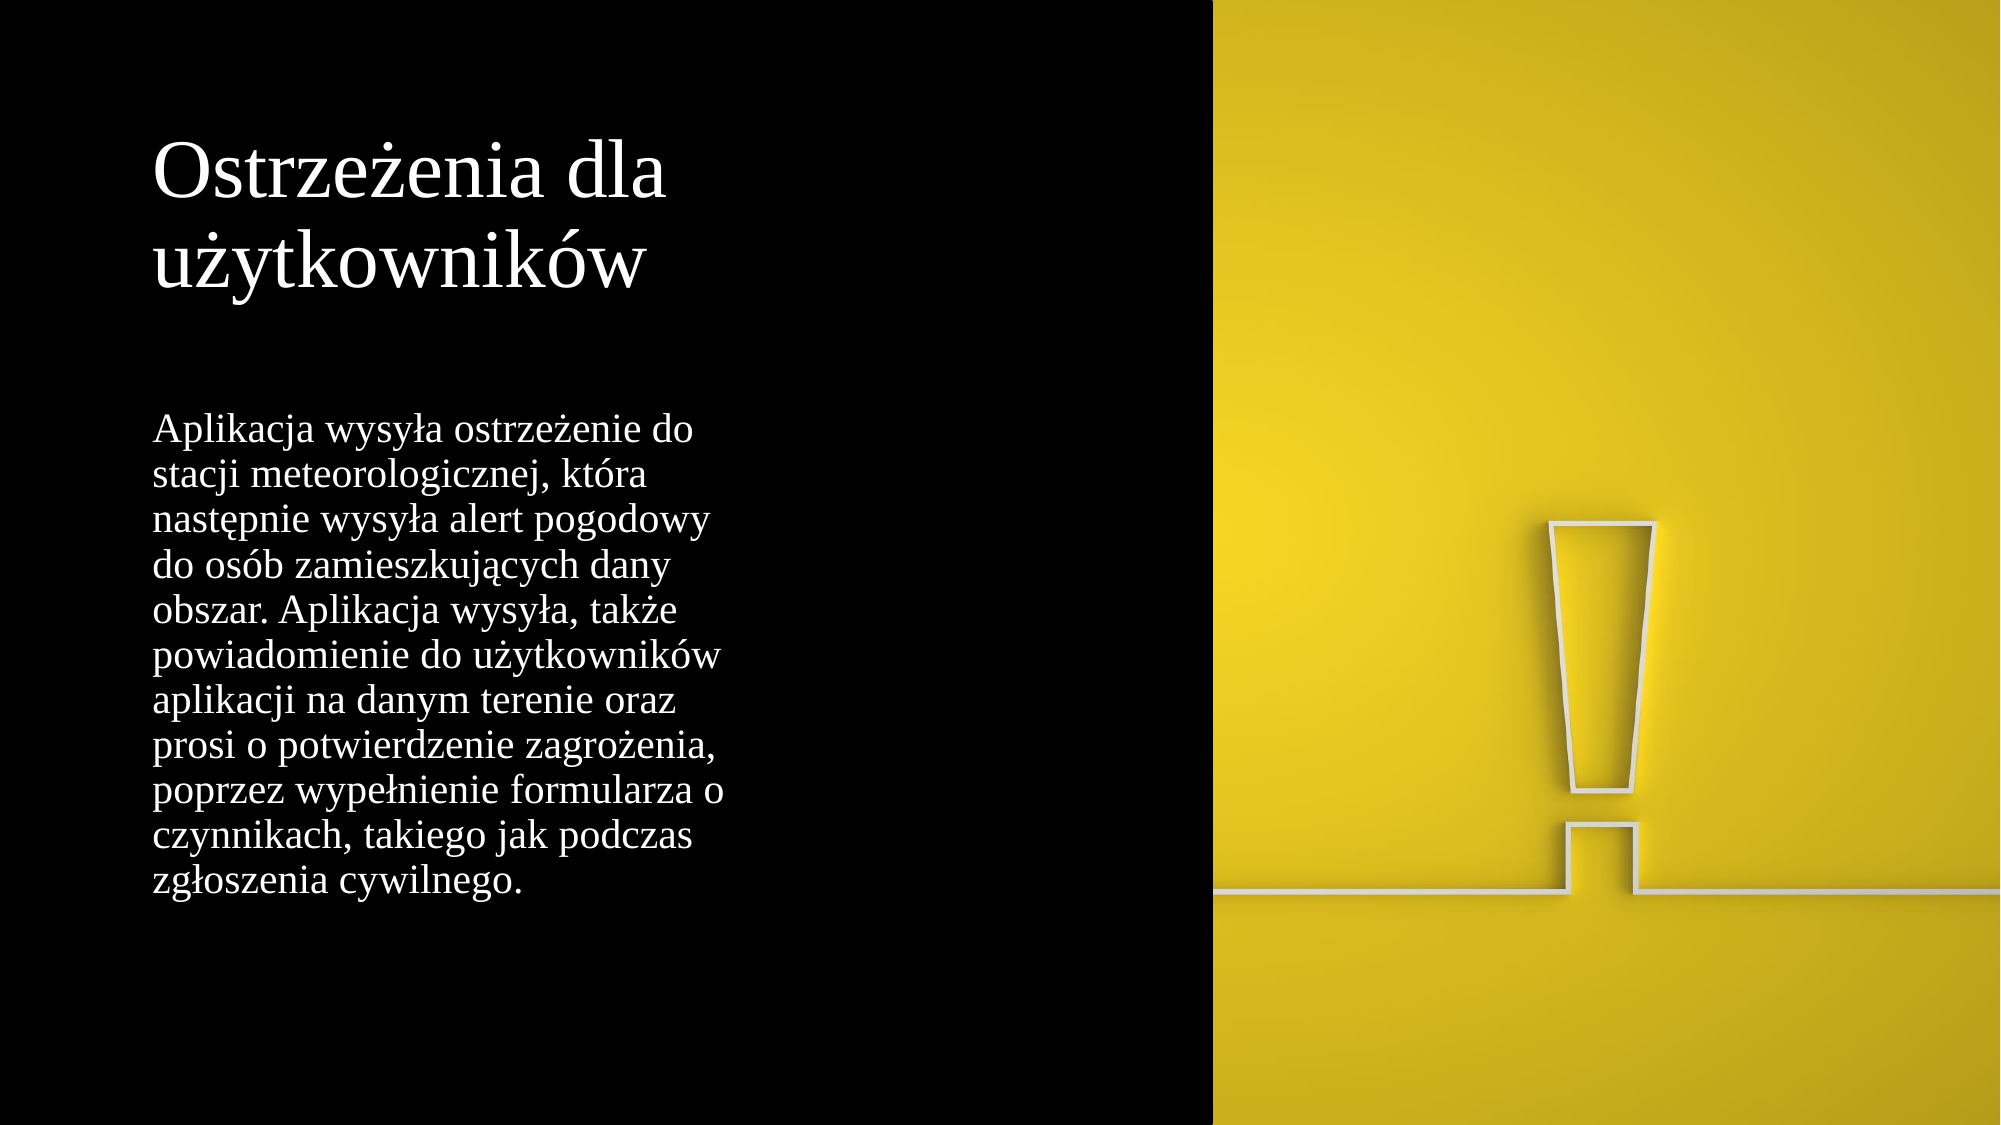

# Ostrzeżenia dla użytkowników
Aplikacja wysyła ostrzeżenie do stacji meteorologicznej, która następnie wysyła alert pogodowy do osób zamieszkujących dany obszar. Aplikacja wysyła, także powiadomienie do użytkowników aplikacji na danym terenie oraz prosi o potwierdzenie zagrożenia, poprzez wypełnienie formularza o czynnikach, takiego jak podczas zgłoszenia cywilnego.